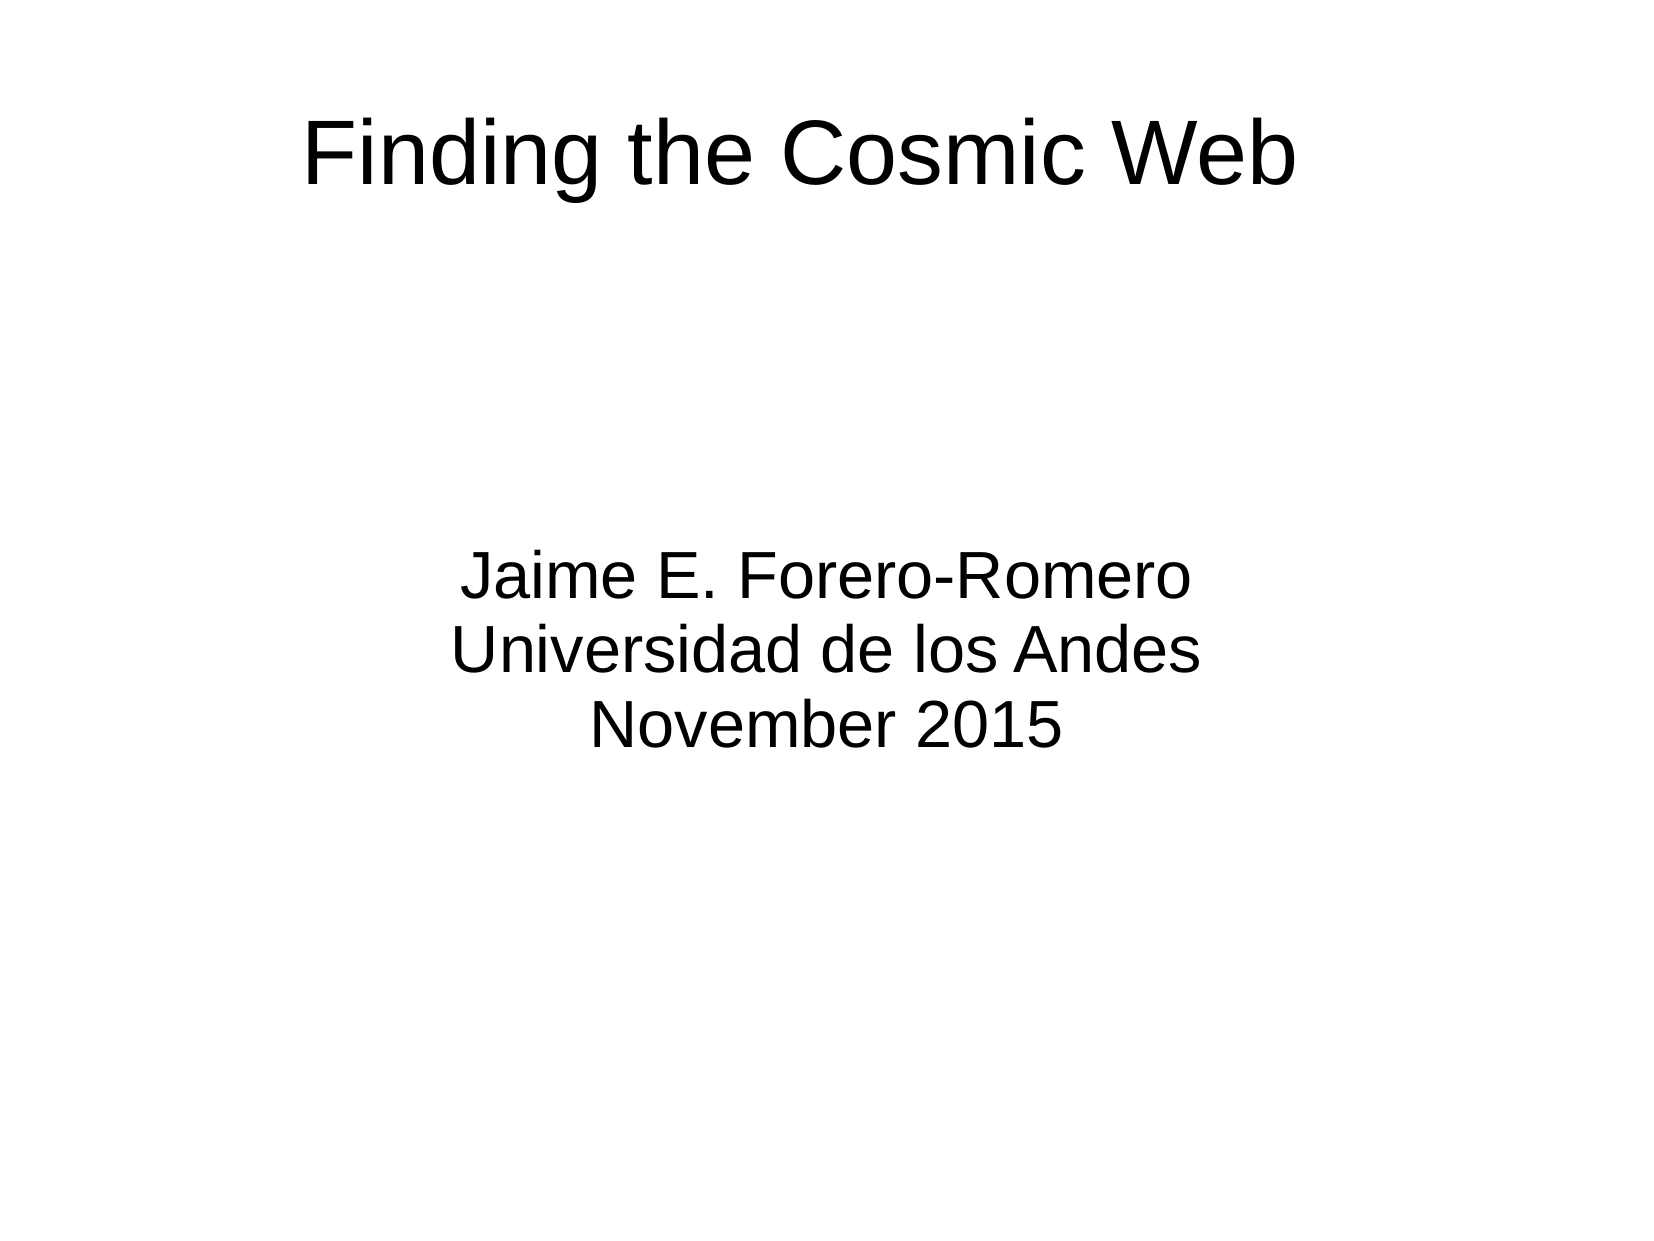

# Finding the Cosmic Web
Jaime E. Forero-Romero
Universidad de los Andes
November 2015